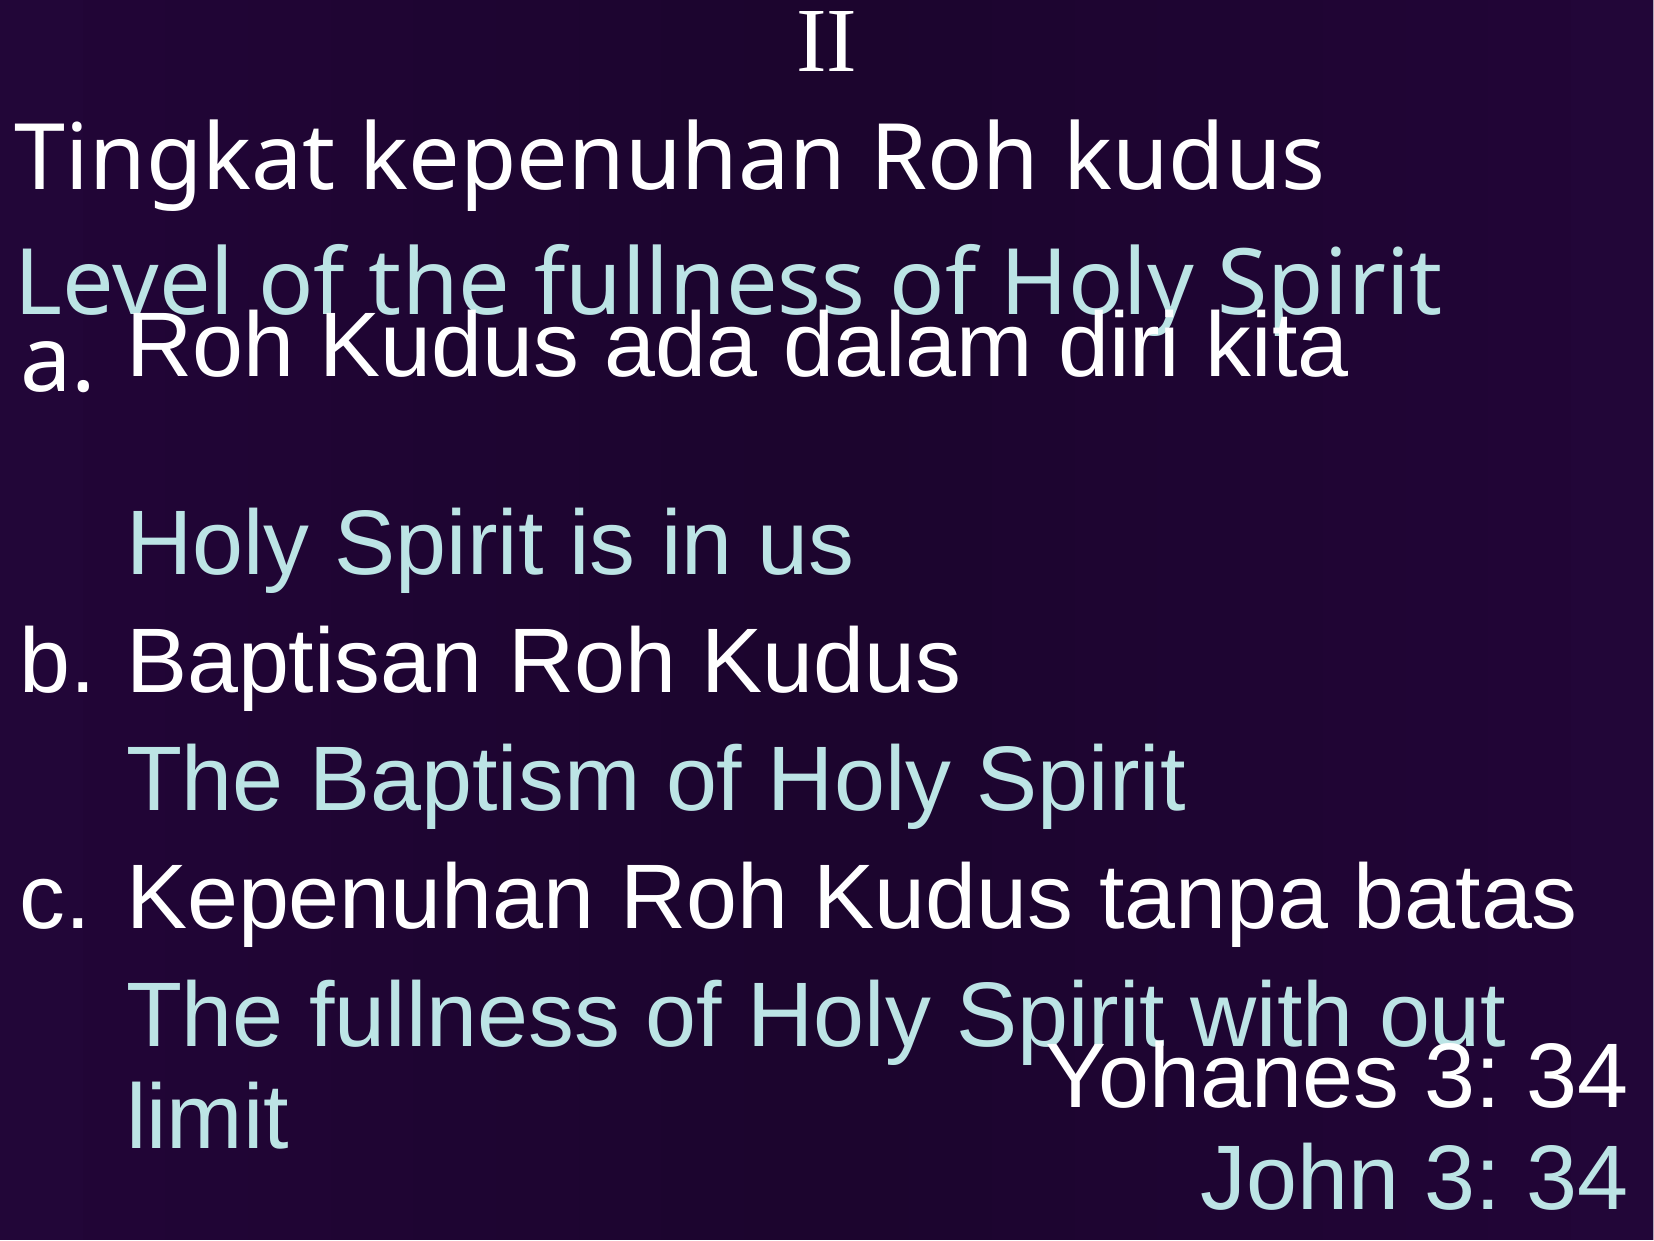

II
Tingkat kepenuhan Roh kudus
Level of the fullness of Holy Spirit
| a. | Roh Kudus ada dalam diri kita |
| --- | --- |
| | Holy Spirit is in us |
| b. | Baptisan Roh Kudus |
| | The Baptism of Holy Spirit |
| c. | Kepenuhan Roh Kudus tanpa batas |
| | The fullness of Holy Spirit with out limit |
Yohanes 3: 34
John 3: 34